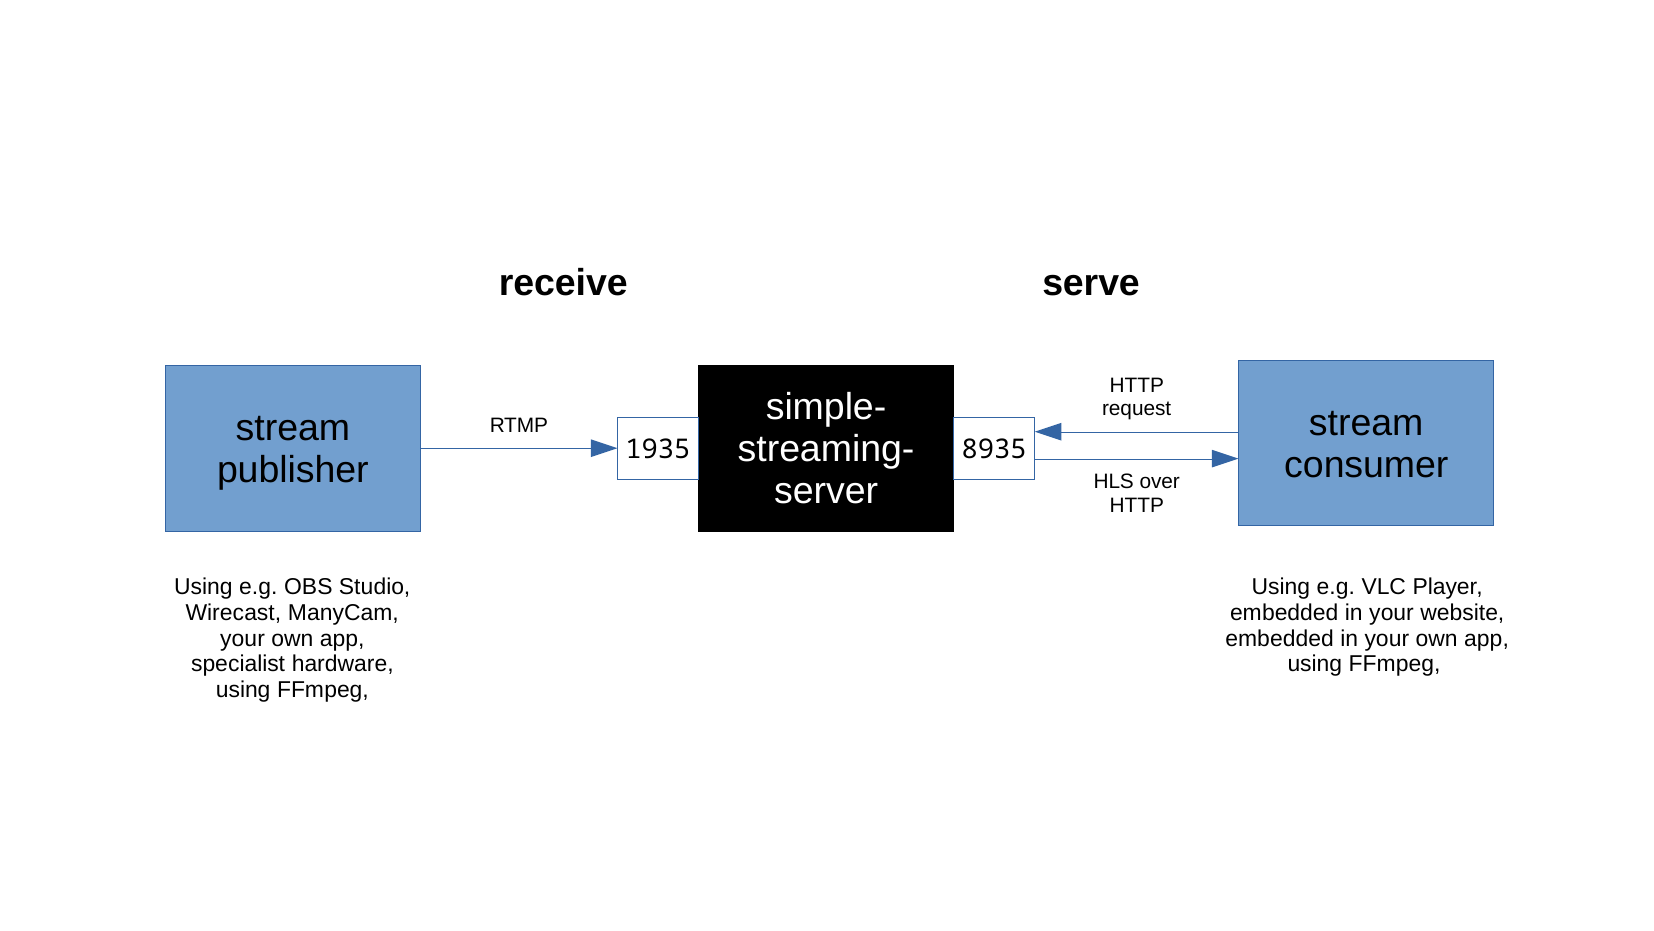

receive
serve
stream
consumer
stream
publisher
simple-
streaming-
server
1935
8935
Using e.g. OBS Studio,
Wirecast, ManyCam,
your own app,
specialist hardware,
using FFmpeg,
Using e.g. VLC Player,
embedded in your website,
embedded in your own app,
using FFmpeg,